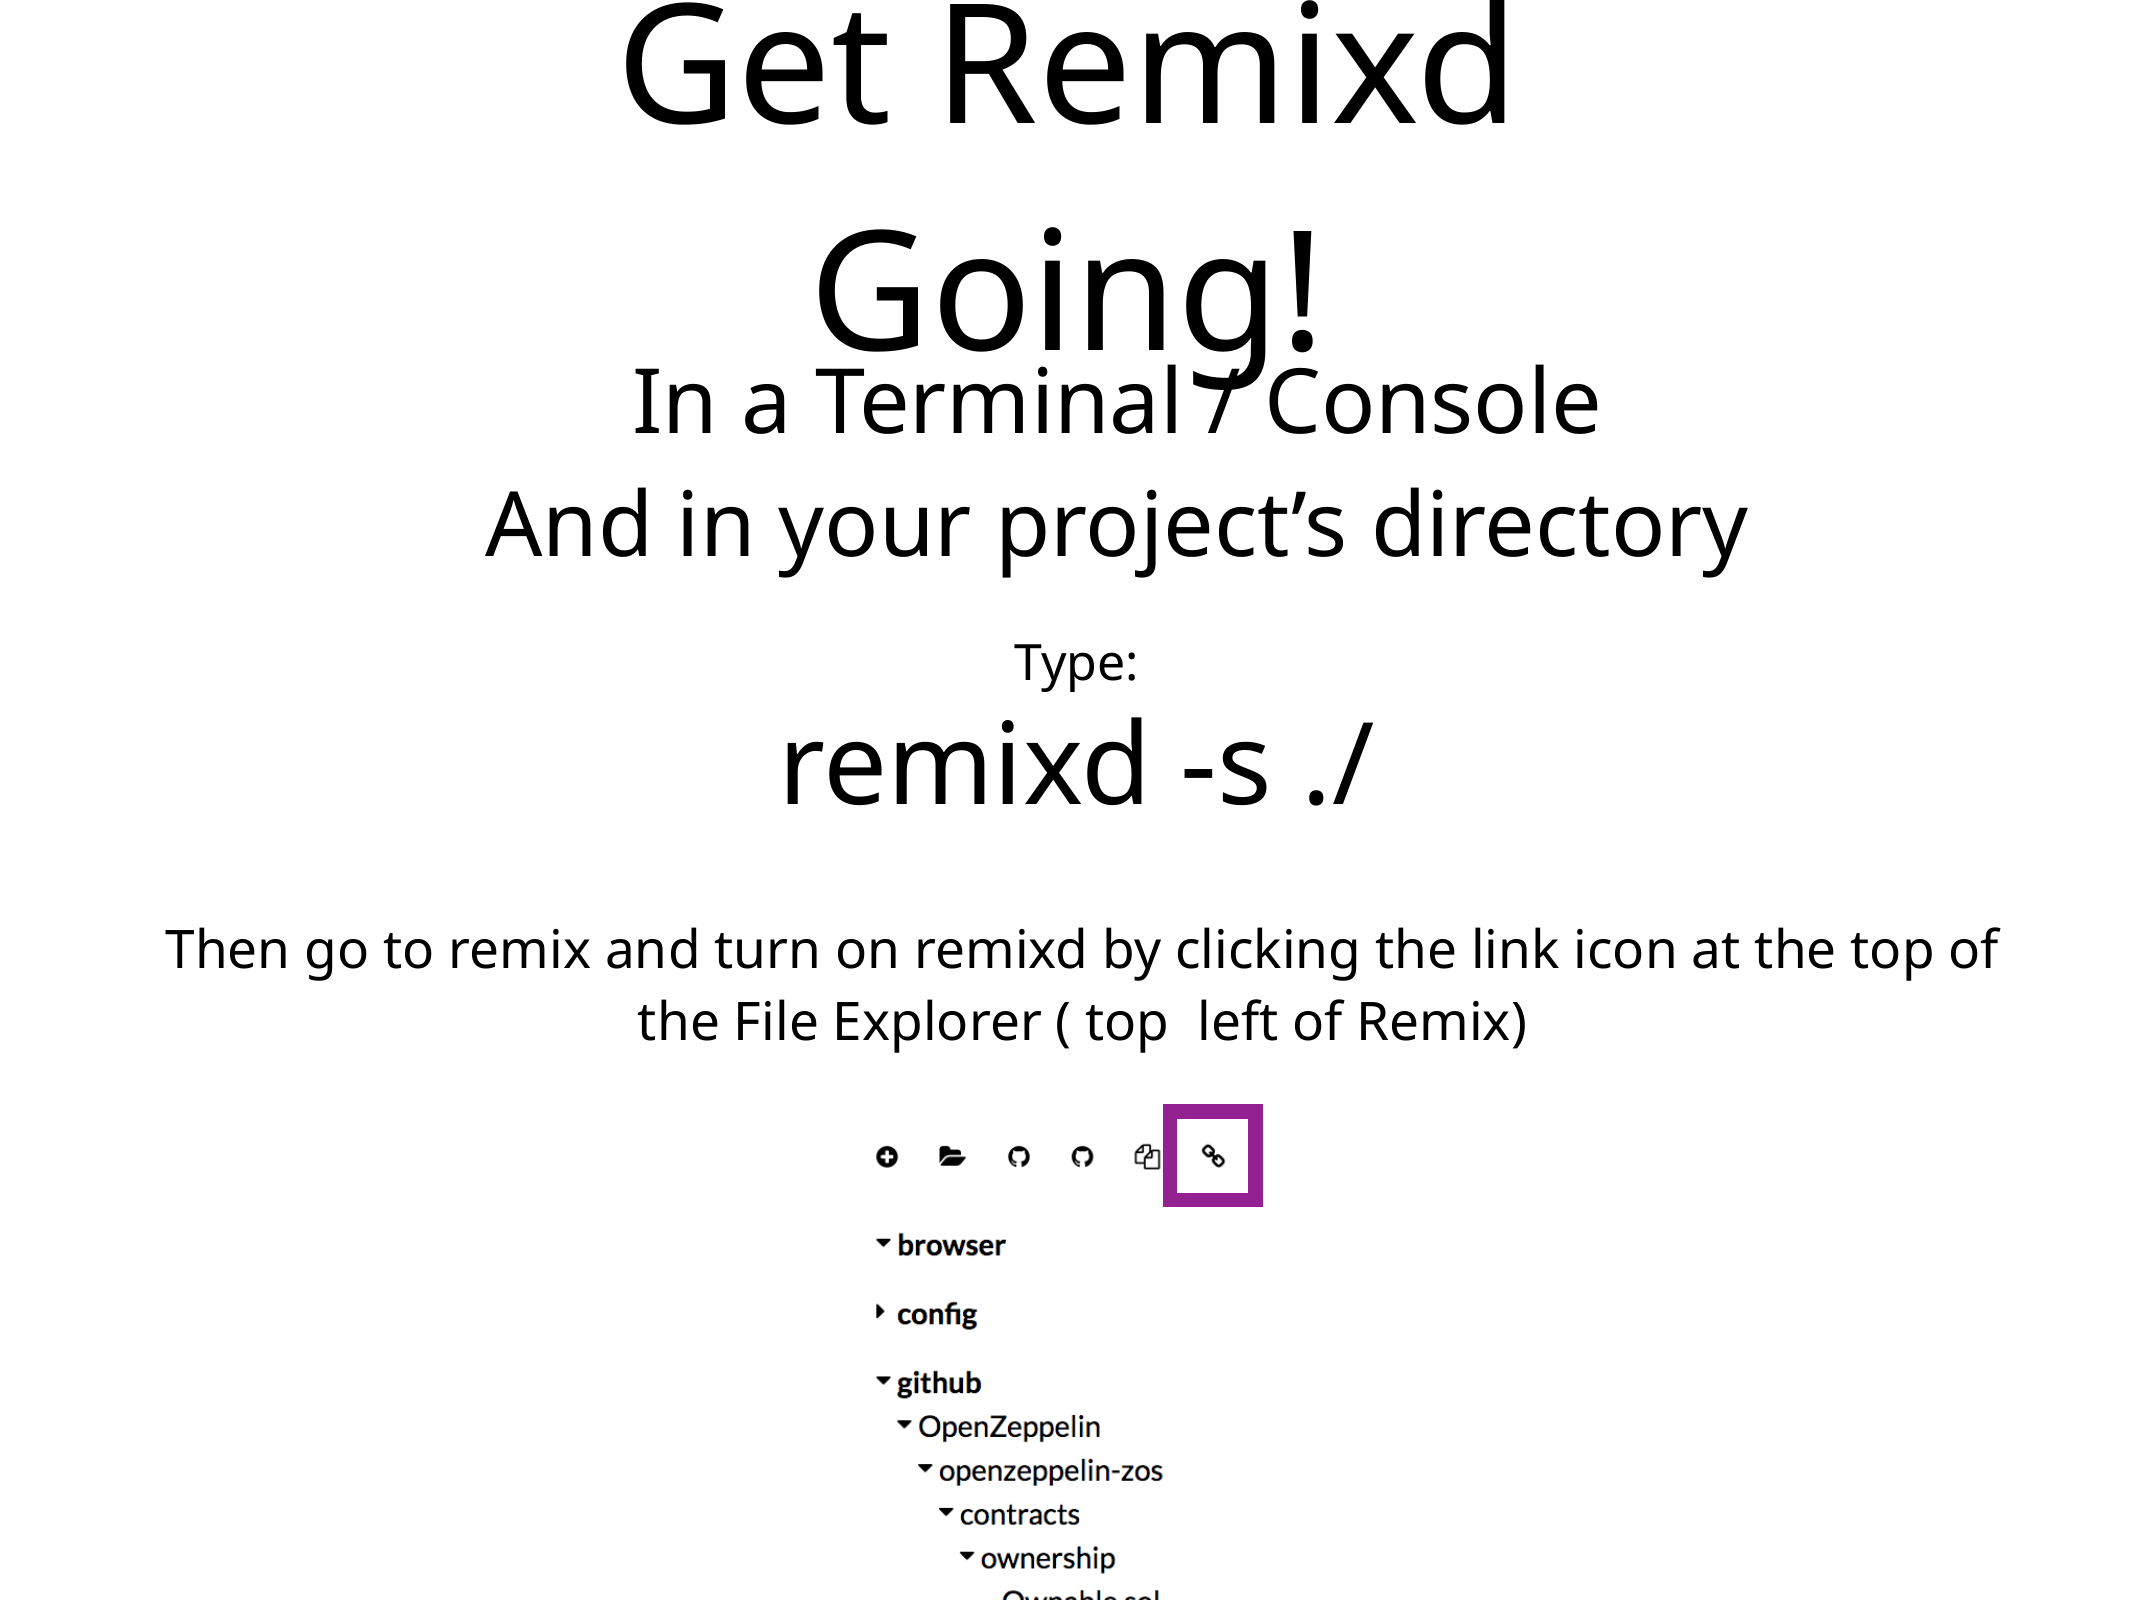

Get Remixd Going!
In a Terminal / Console
And in your project’s directory
Type:
remixd -s ./
Then go to remix and turn on remixd by clicking the link icon at the top of the File Explorer ( top left of Remix)